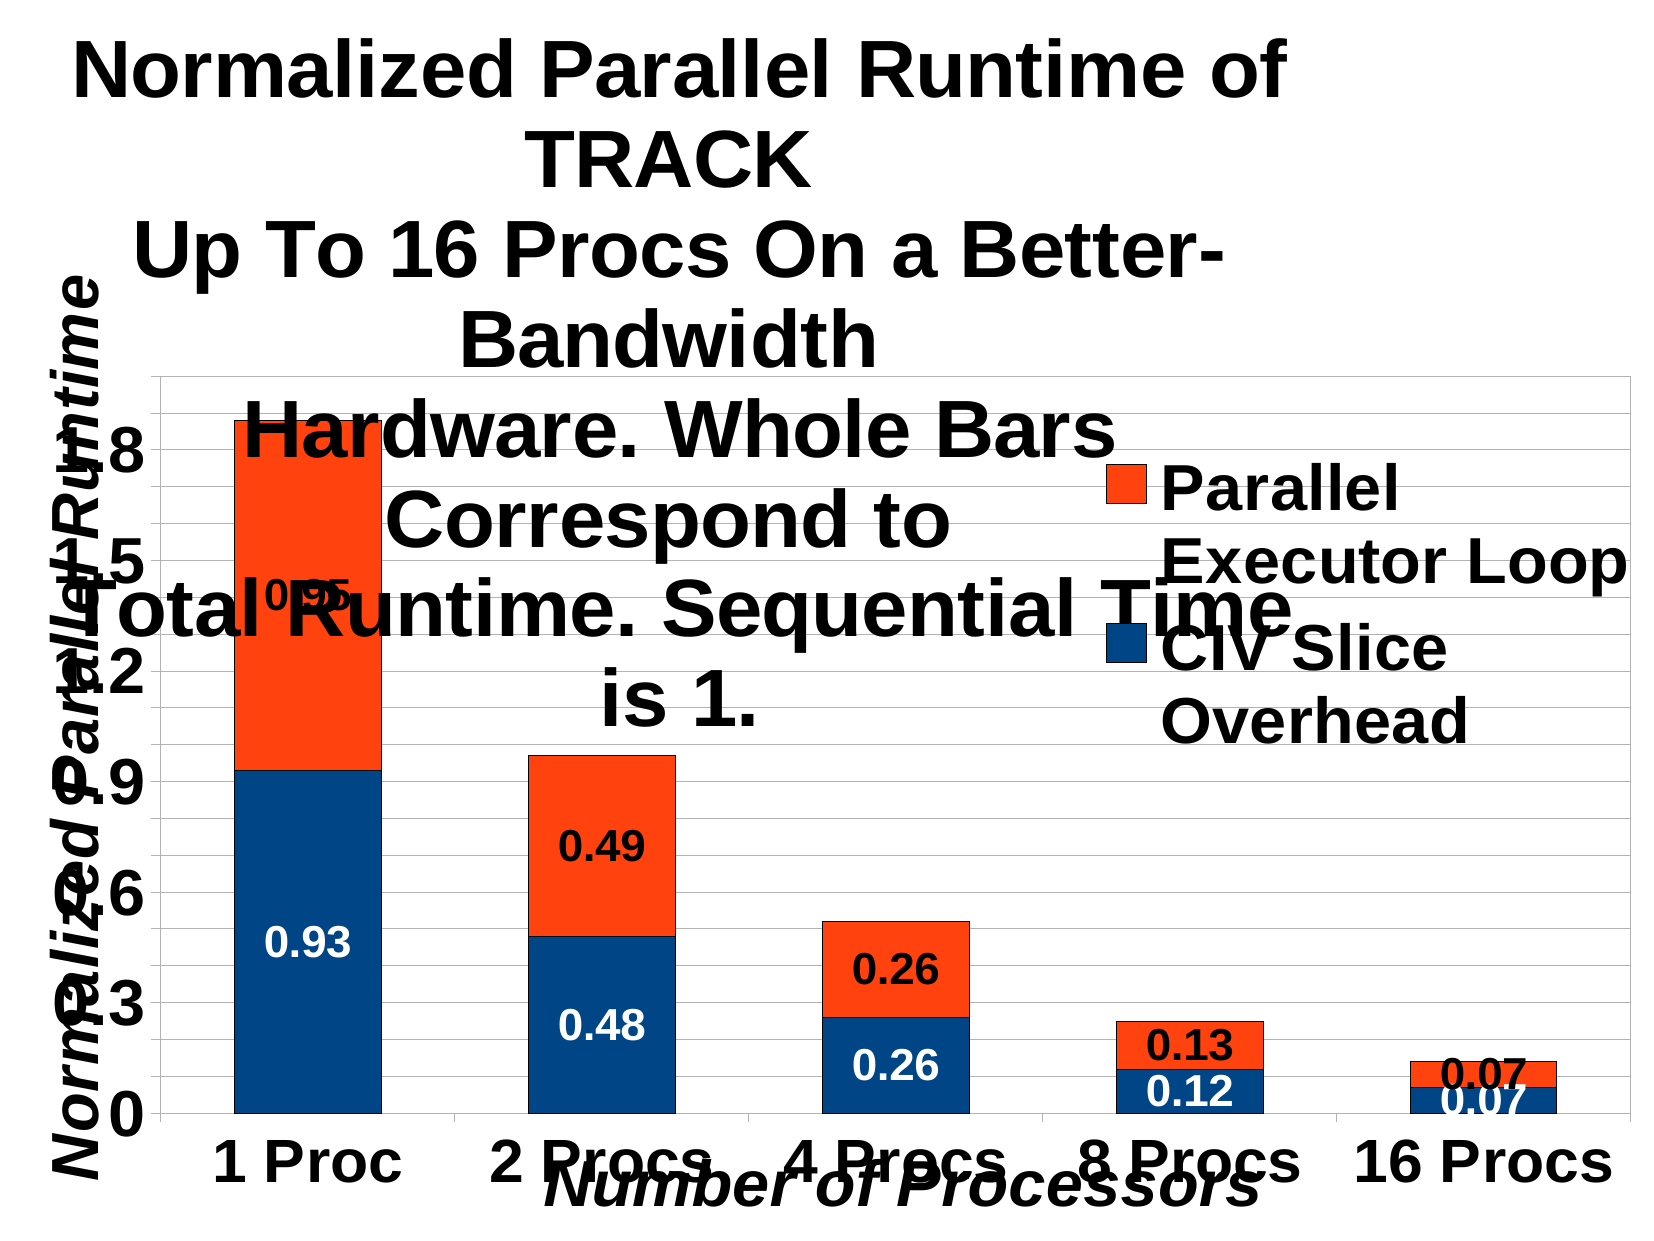

### Chart: Normalized Parallel Runtime of TRACK
Up To 16 Procs On a Better-Bandwidth
Hardware. Whole Bars Correspond to
Total Runtime. Sequential Time is 1.
| Category | CIV Slice Overhead | Parallel Executor Loop |
|---|---|---|
| 1 Proc | 0.93 | 0.95 |
| 2 Procs | 0.48 | 0.49 |
| 4 Procs | 0.26 | 0.26 |
| 8 Procs | 0.12 | 0.13 |
| 16 Procs | 0.07 | 0.07 |